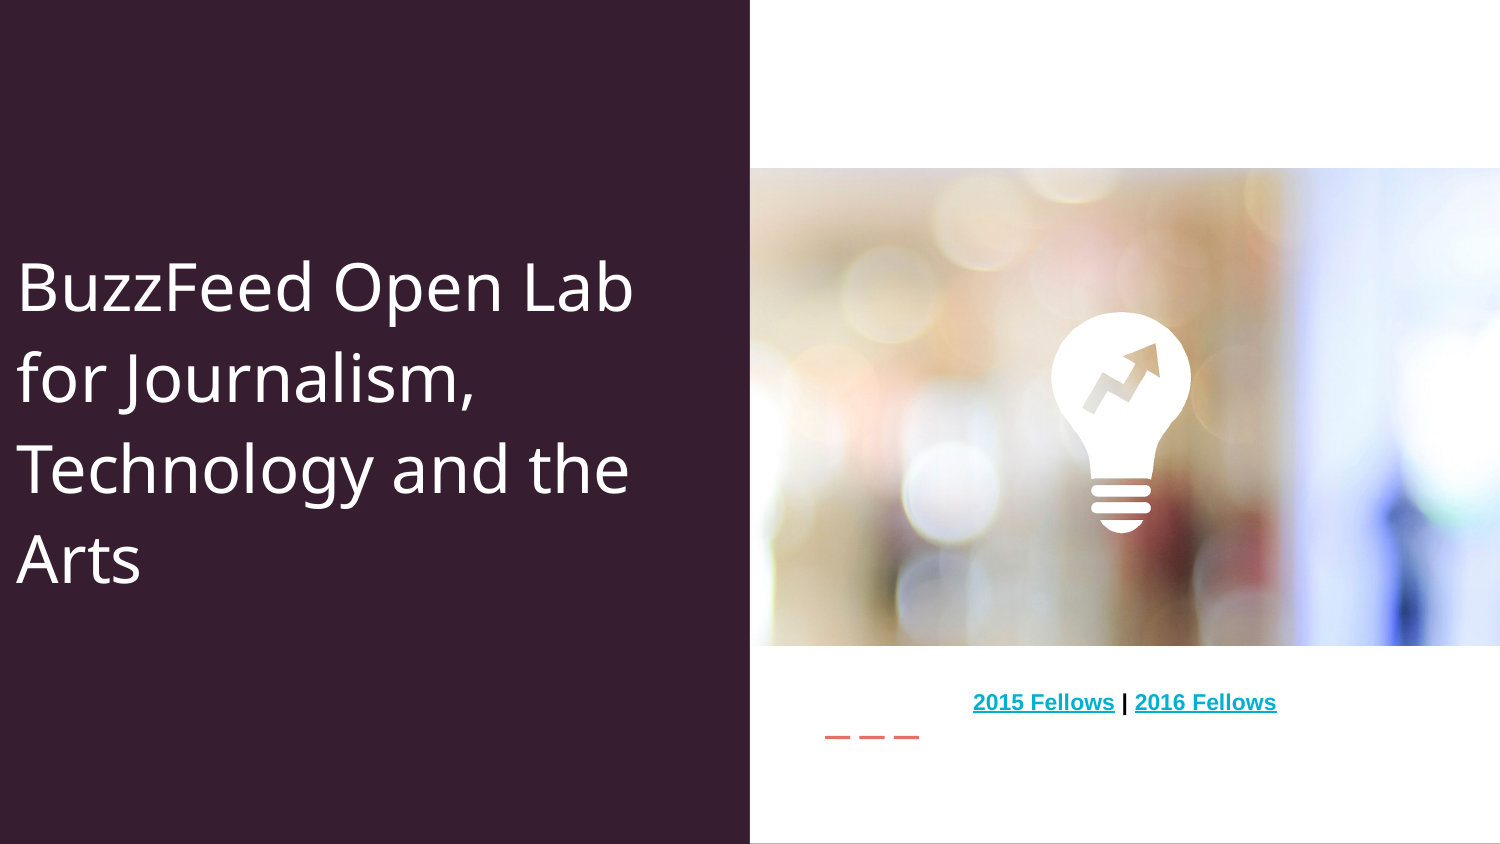

# BuzzFeed Open Lab for Journalism, Technology and the Arts
2015 Fellows | 2016 Fellows